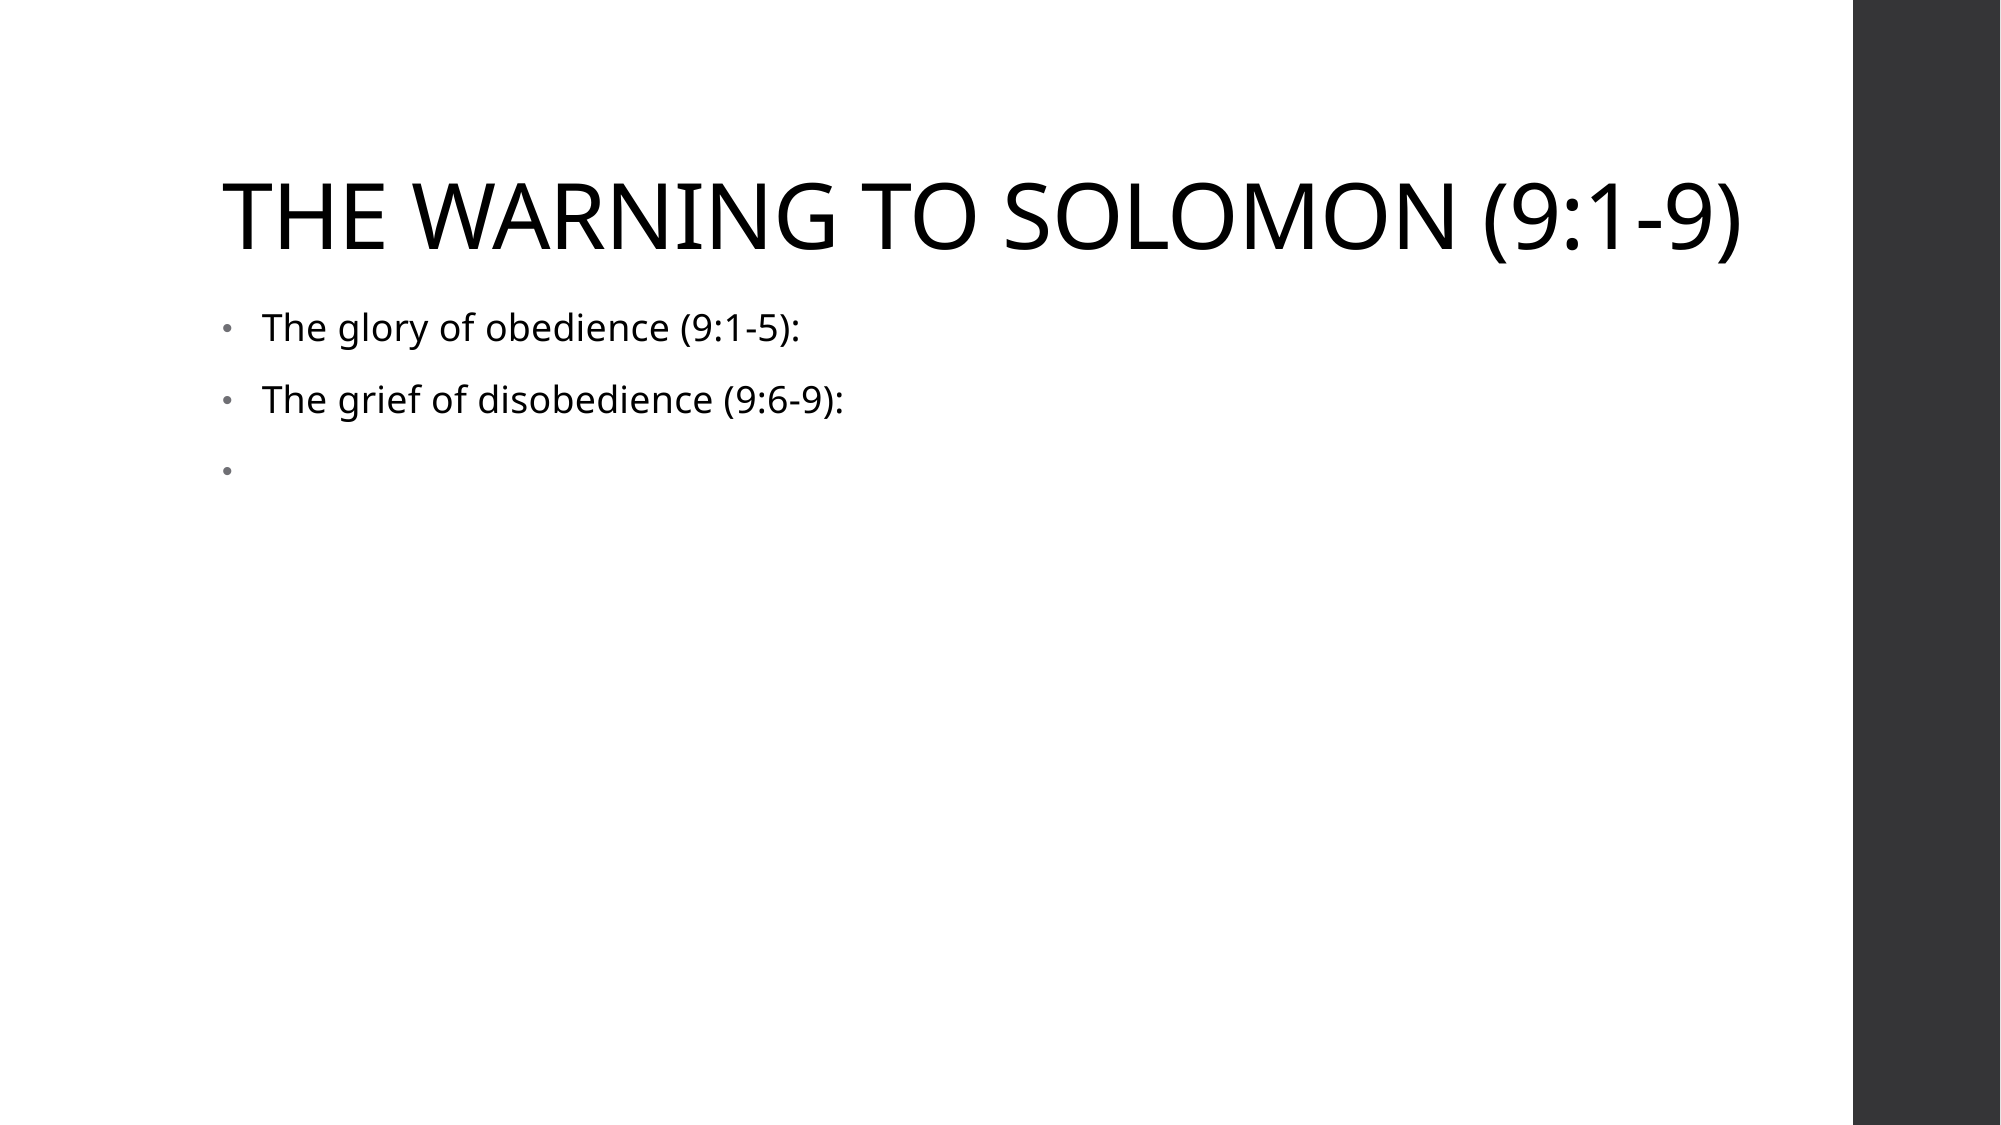

# THE WARNING TO SOLOMON (9:1-9)
 The glory of obedience (9:1-5):
 The grief of disobedience (9:6-9):